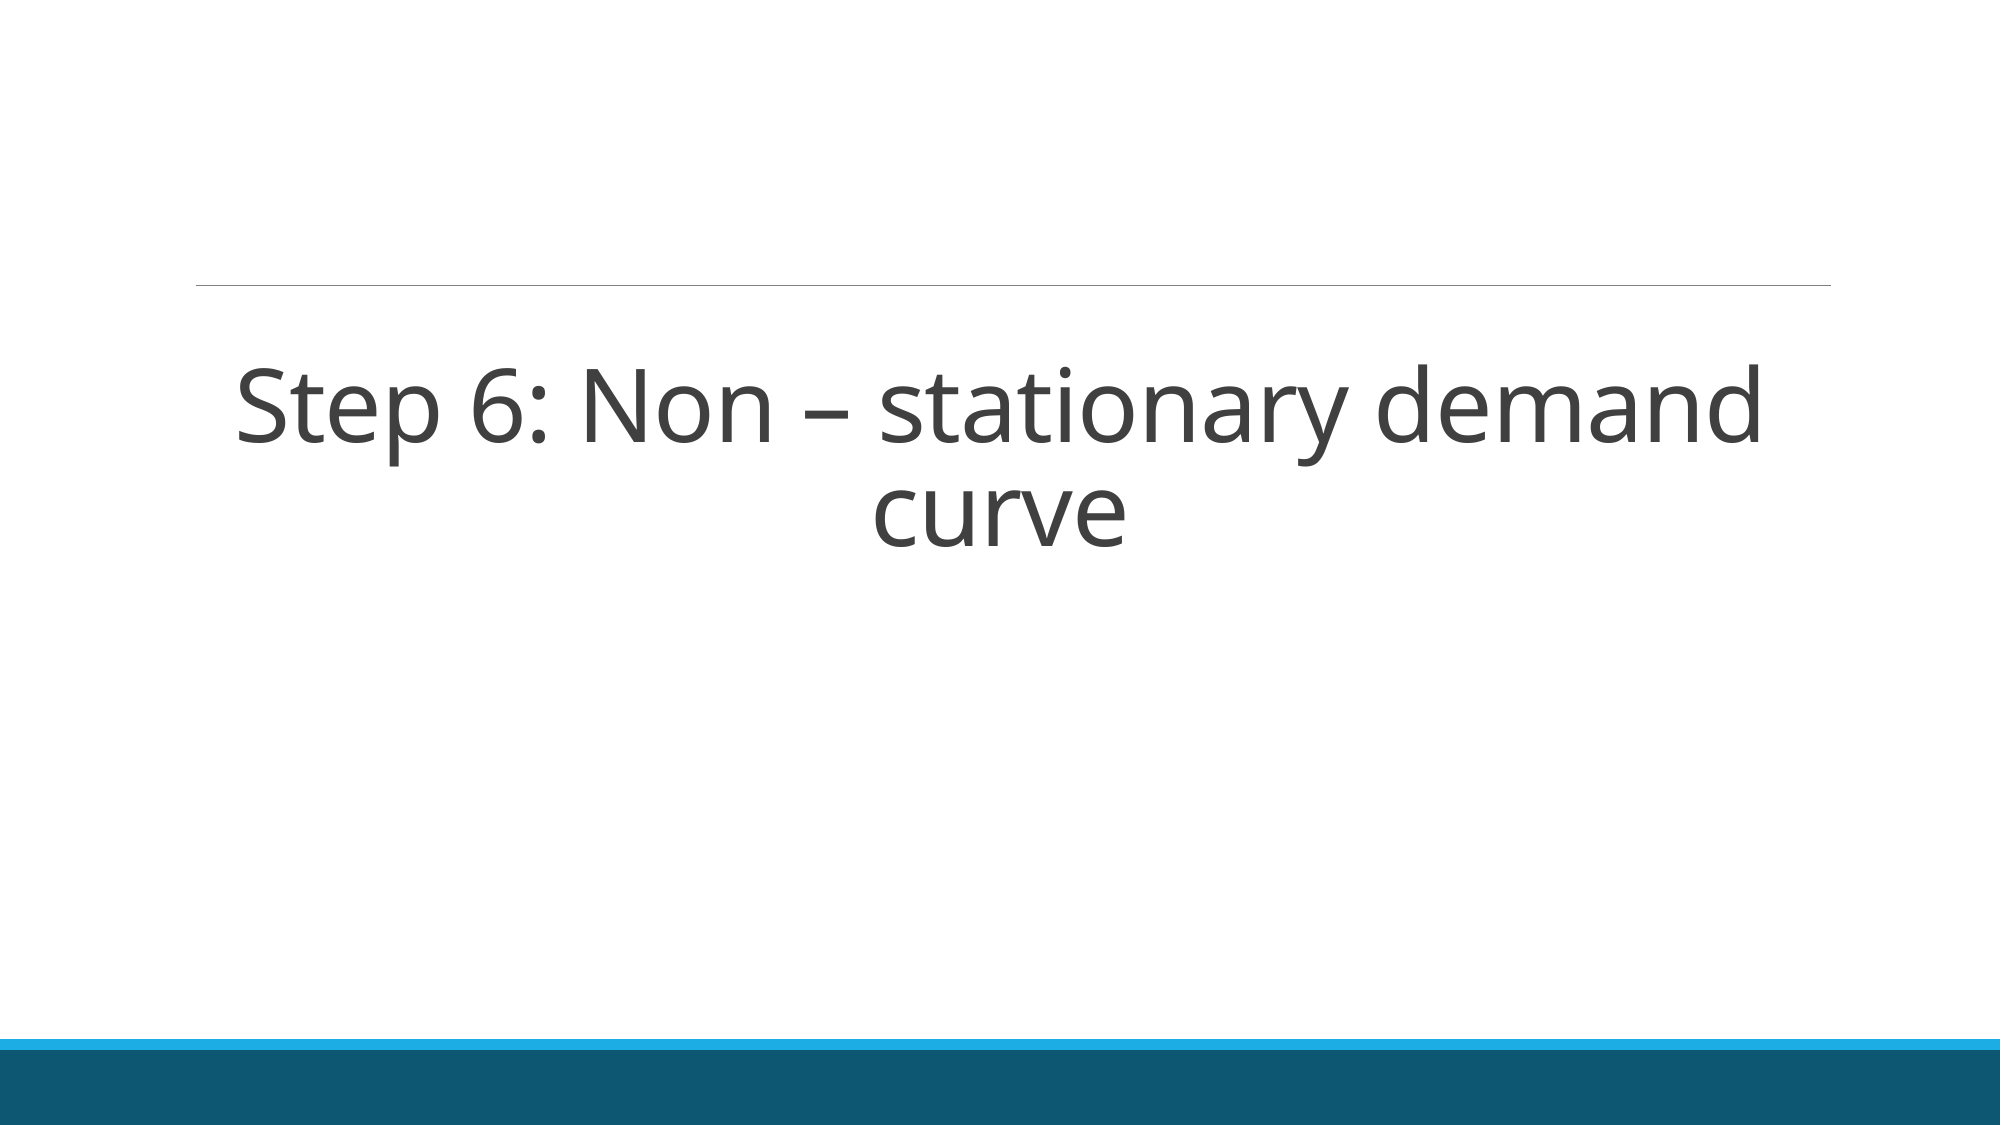

# Step 6: Non – stationary demand curve